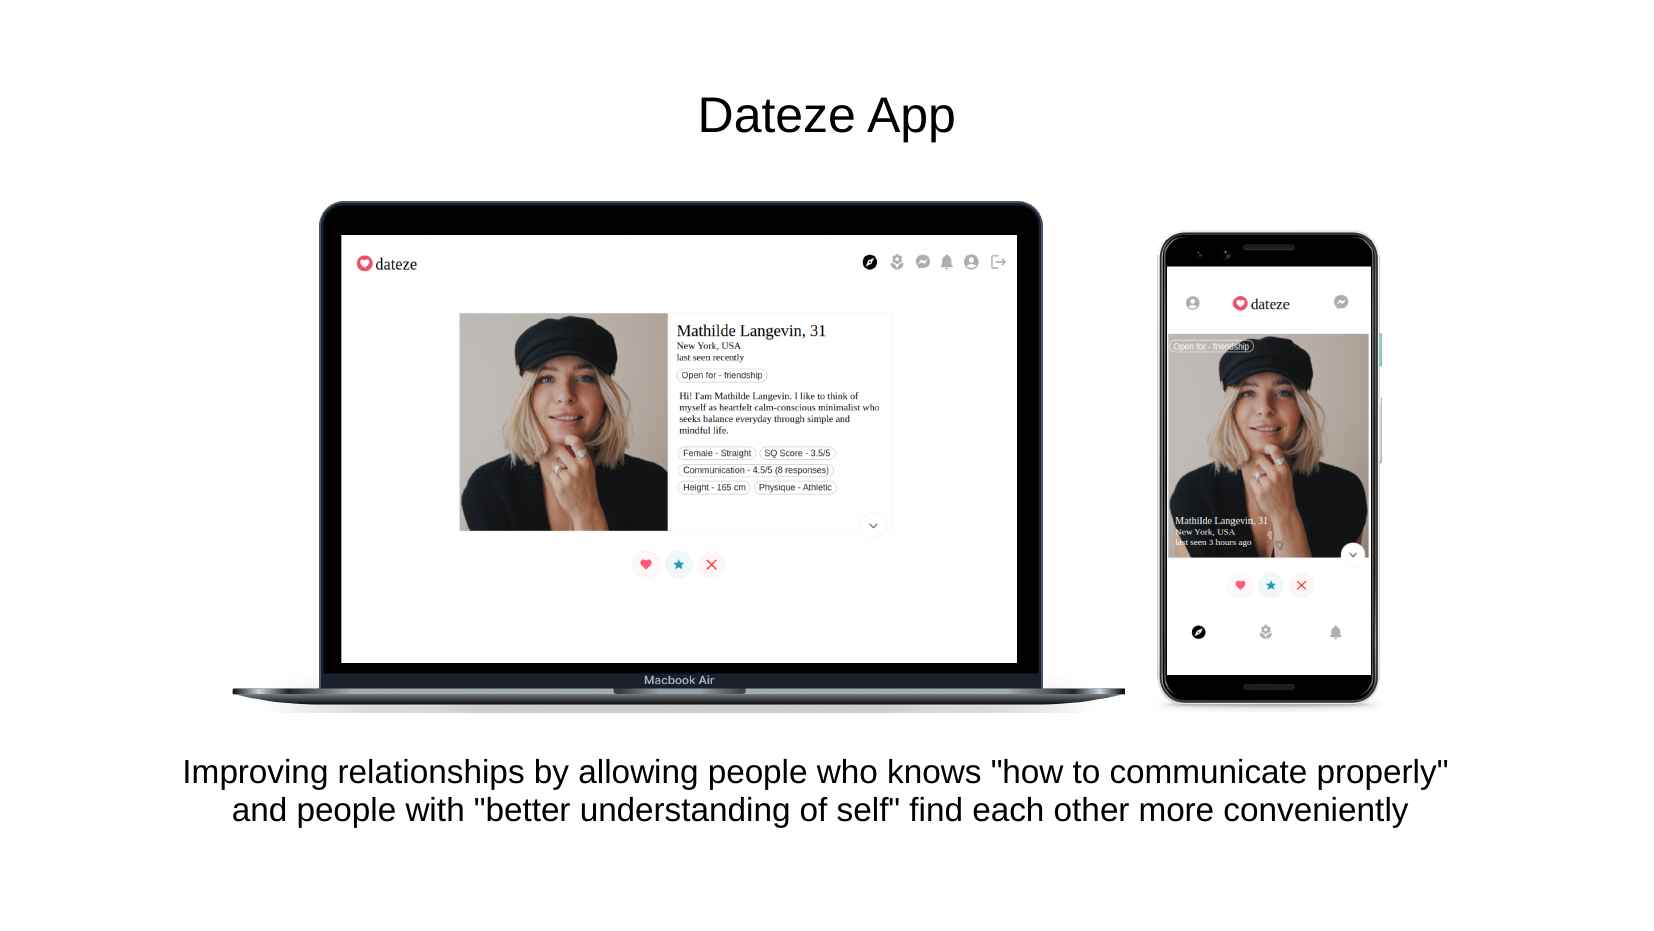

# Dateze App
Improving relationships by allowing people who knows "how to communicate properly"
and people with "better understanding of self" find each other more conveniently